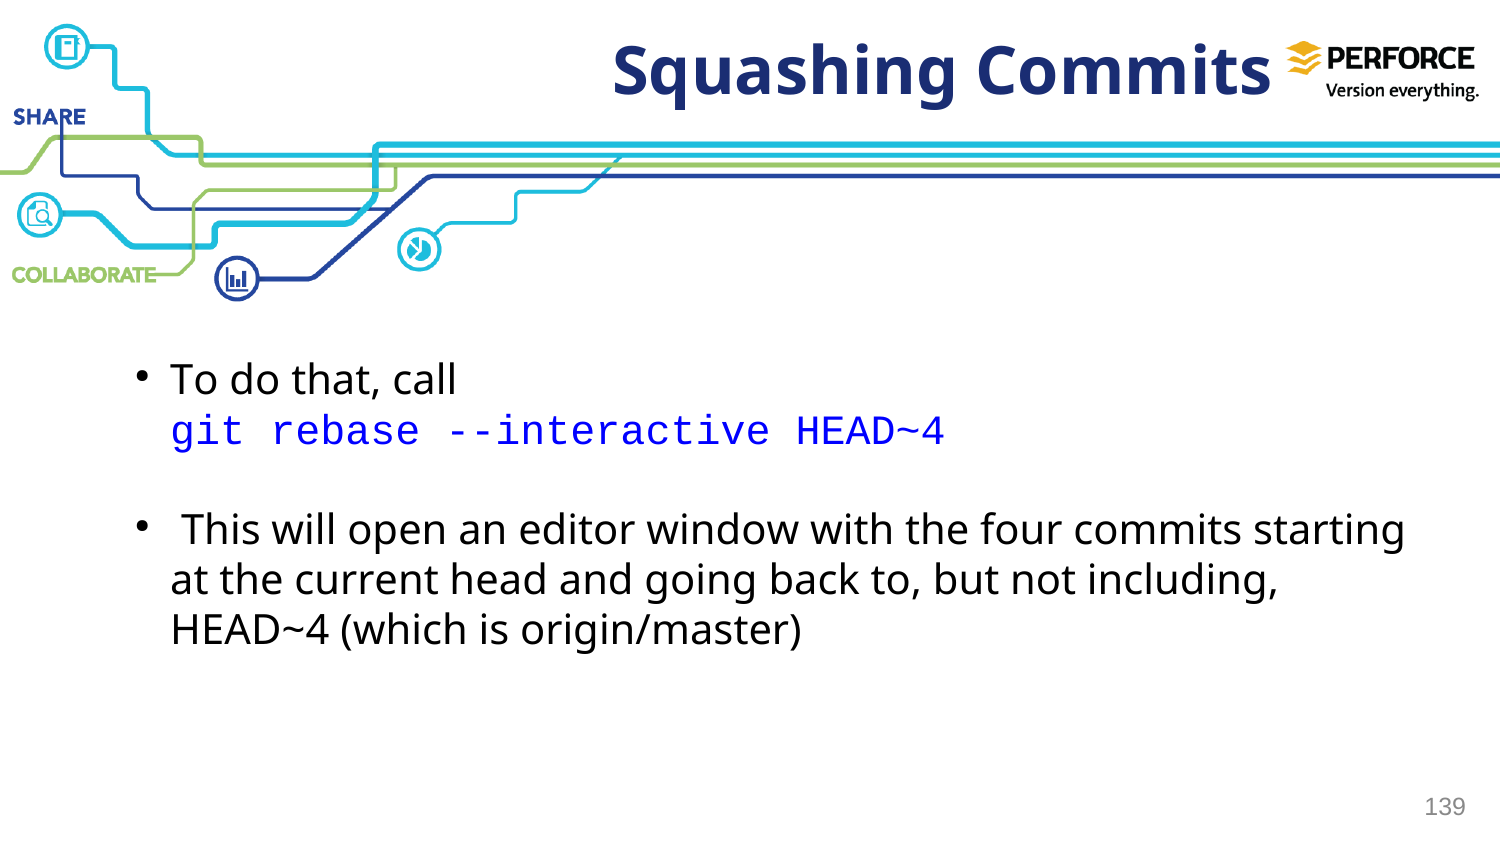

# Squashing Commits
To do that, call
git rebase --interactive HEAD~4
 This will open an editor window with the four commits starting at the current head and going back to, but not including, HEAD~4 (which is origin/master)